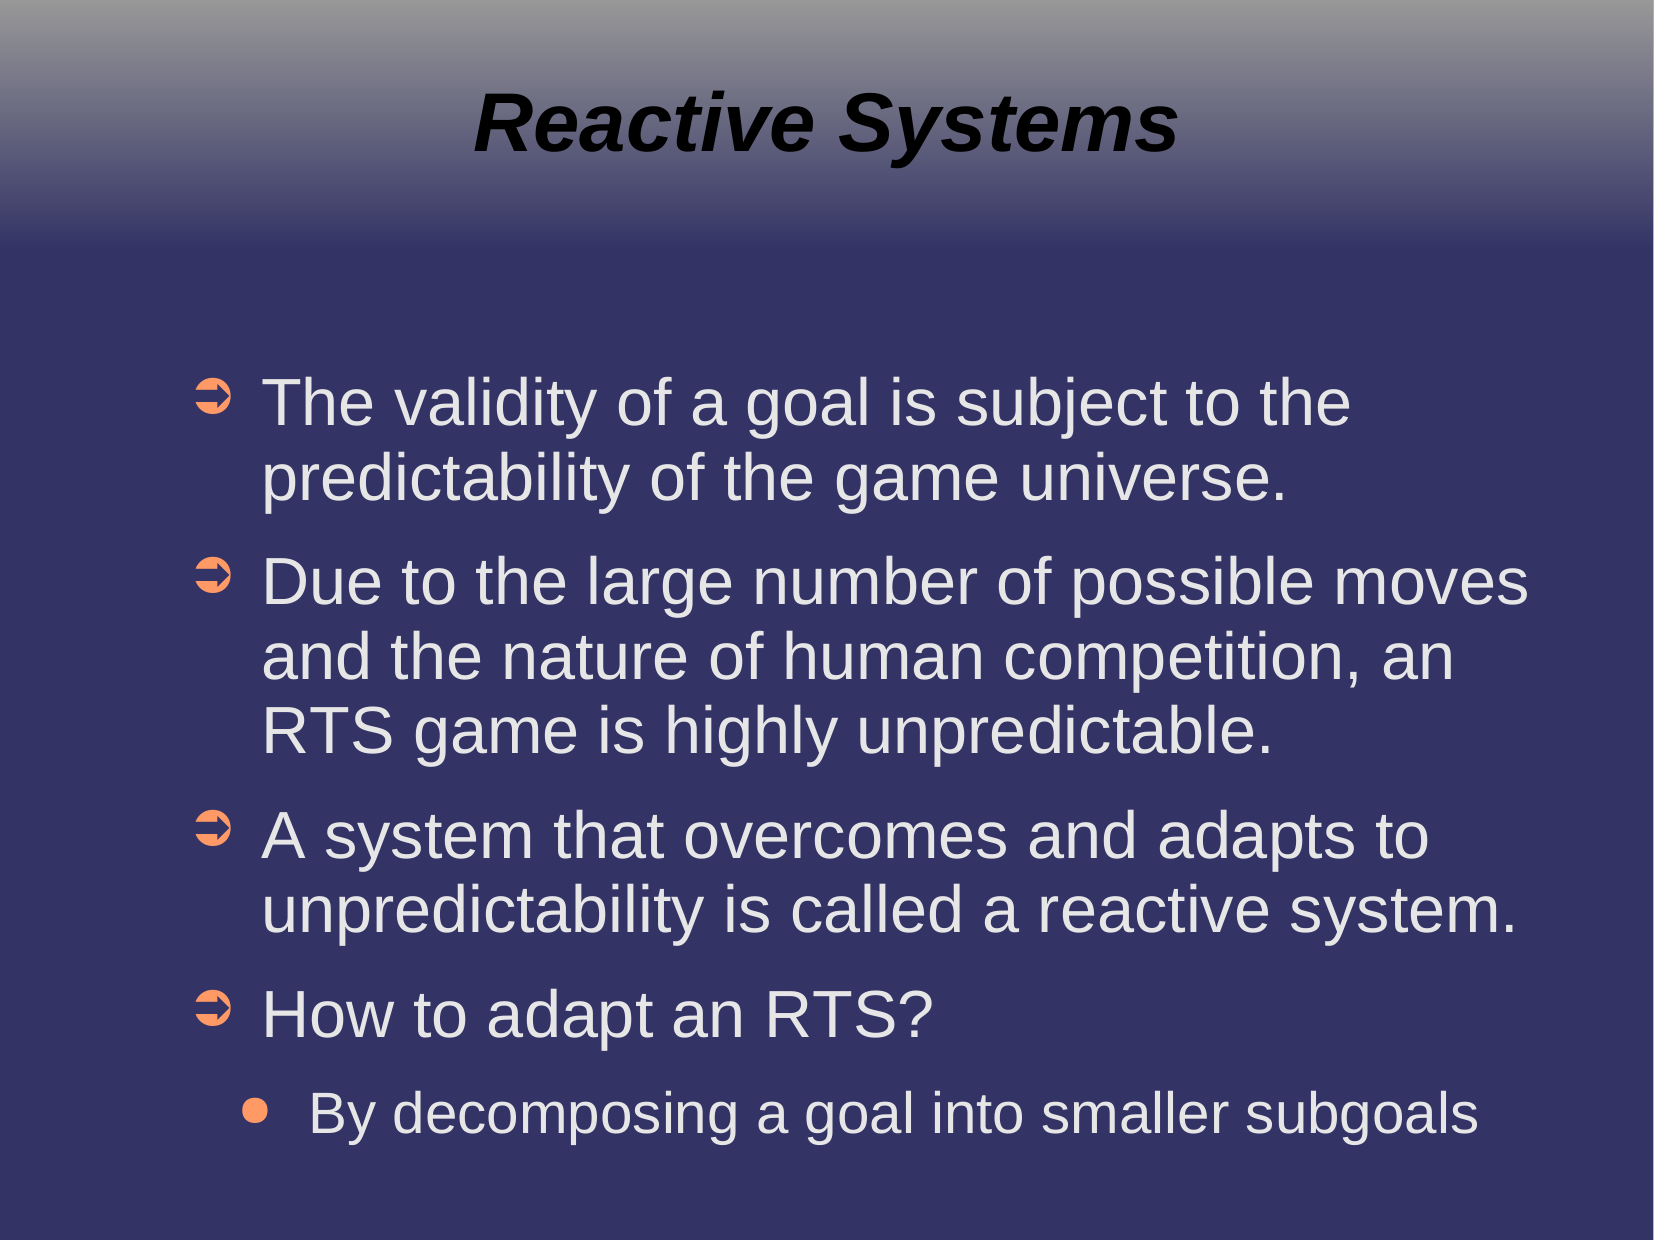

# Reactive Systems
The validity of a goal is subject to the predictability of the game universe.
Due to the large number of possible moves and the nature of human competition, an RTS game is highly unpredictable.
A system that overcomes and adapts to unpredictability is called a reactive system.
How to adapt an RTS?
By decomposing a goal into smaller subgoals